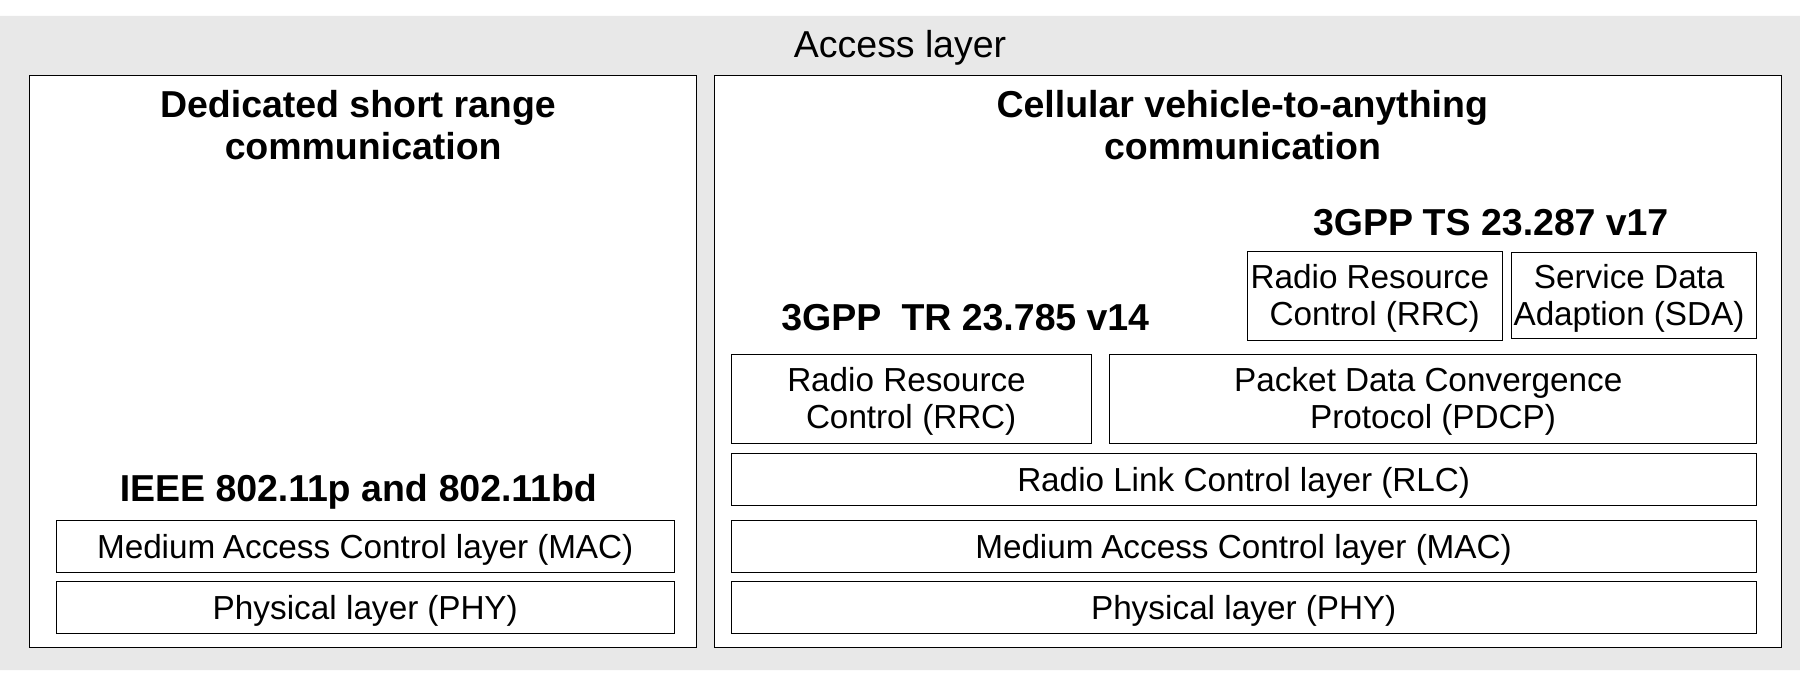

Access layer
Dedicated short range
communication
Cellular vehicle-to-anything
communication
3GPP TS 23.287 v17
Radio Resource
Control (RRC)
Service Data
Adaption (SDA)
3GPP TR 23.785 v14
Radio Resource
Control (RRC)
Packet Data Convergence
Protocol (PDCP)
Radio Link Control layer (RLC)
IEEE 802.11p and 802.11bd
Medium Access Control layer (MAC)
Medium Access Control layer (MAC)
Physical layer (PHY)
Physical layer (PHY)